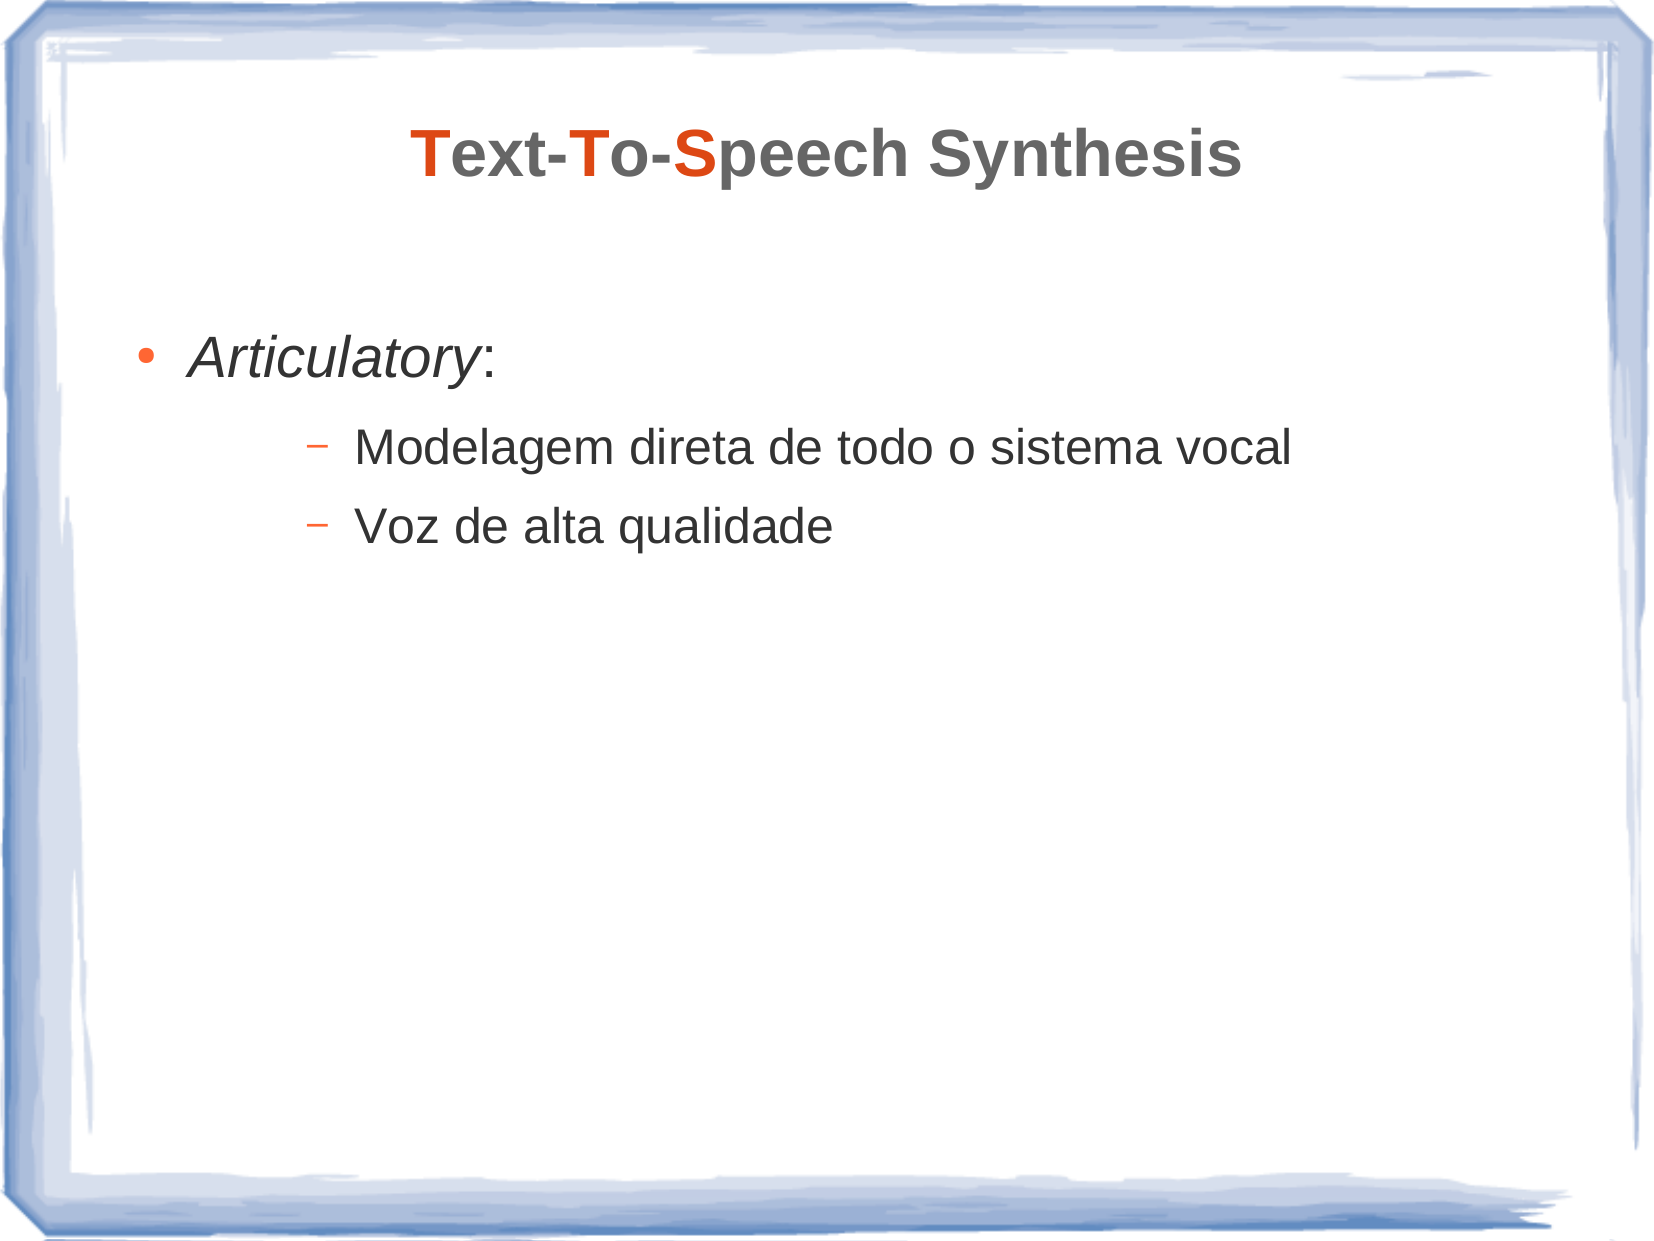

# Text-To-Speech Synthesis
Articulatory:
Modelagem direta de todo o sistema vocal
Voz de alta qualidade